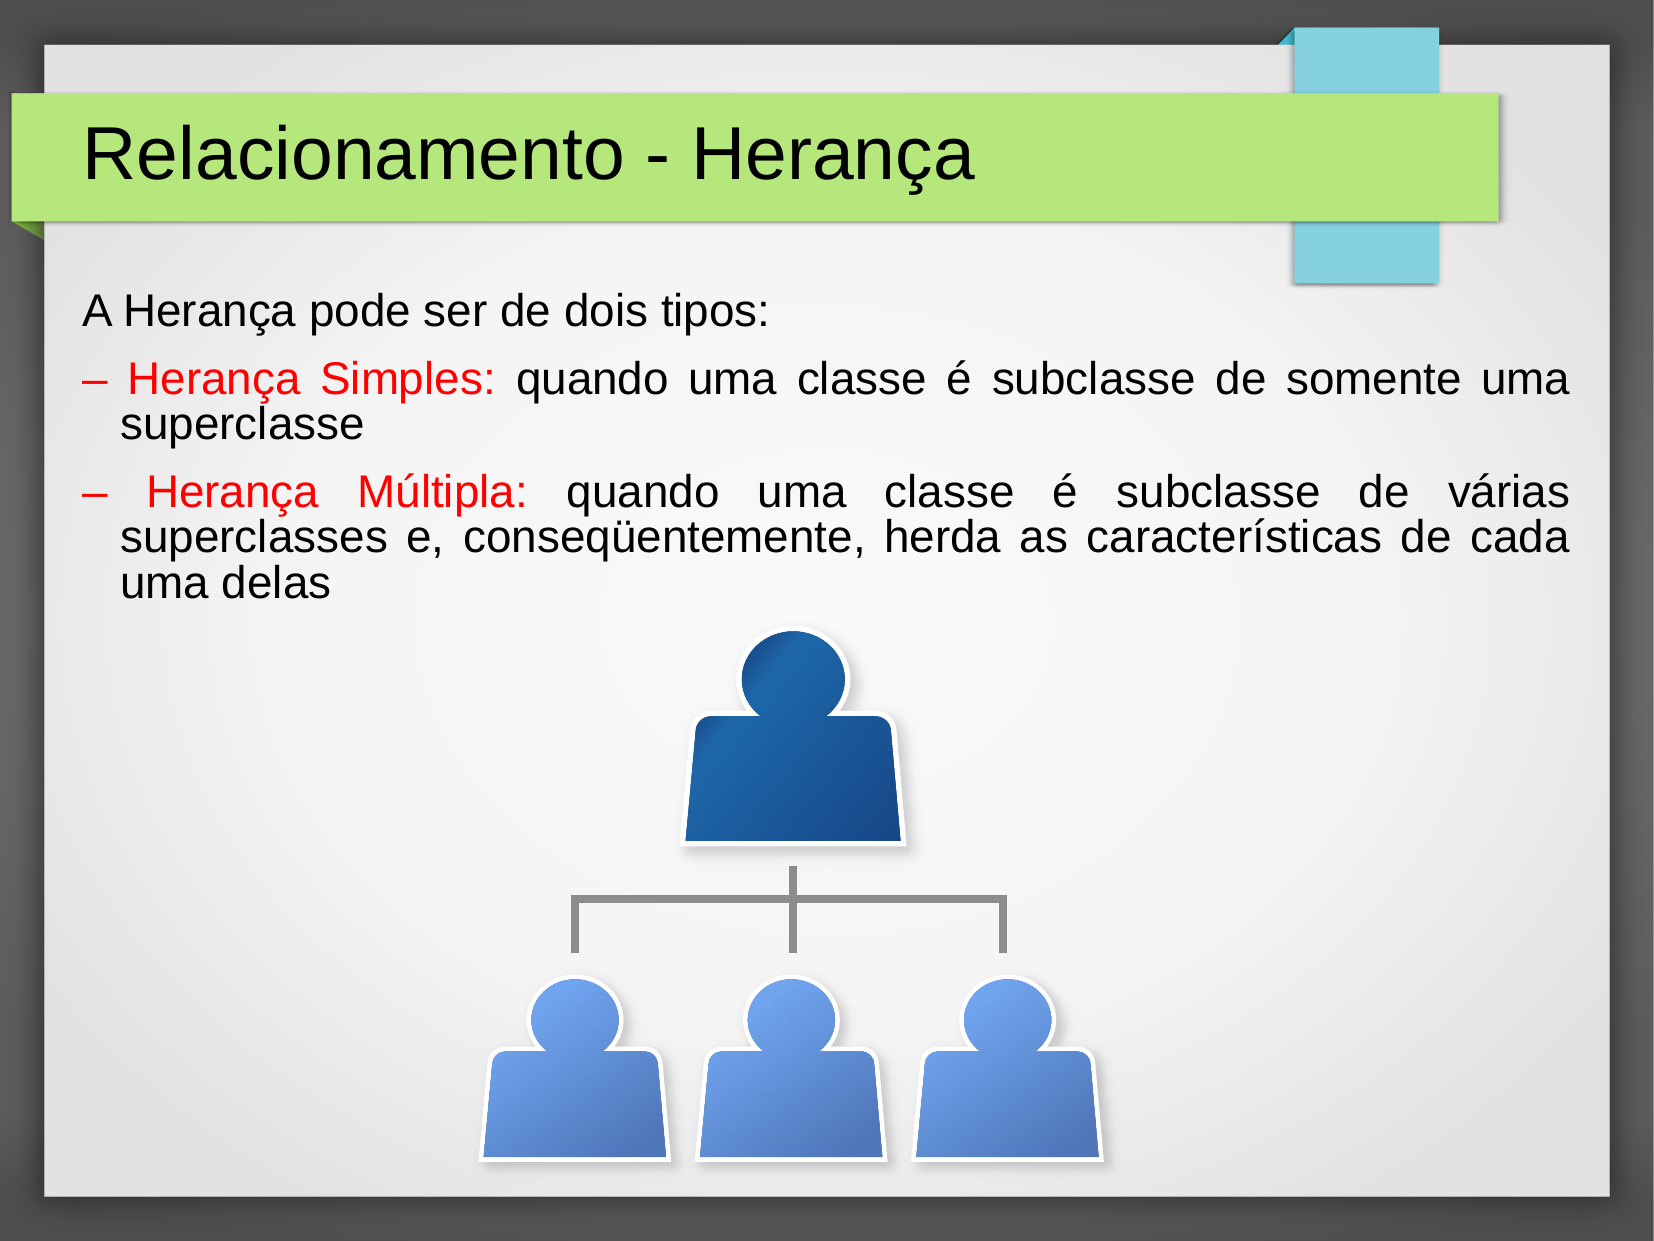

# Relacionamento - Herança
A Herança pode ser de dois tipos:
– Herança Simples: quando uma classe é subclasse de somente uma superclasse
– Herança Múltipla: quando uma classe é subclasse de várias superclasses e, conseqüentemente, herda as características de cada uma delas